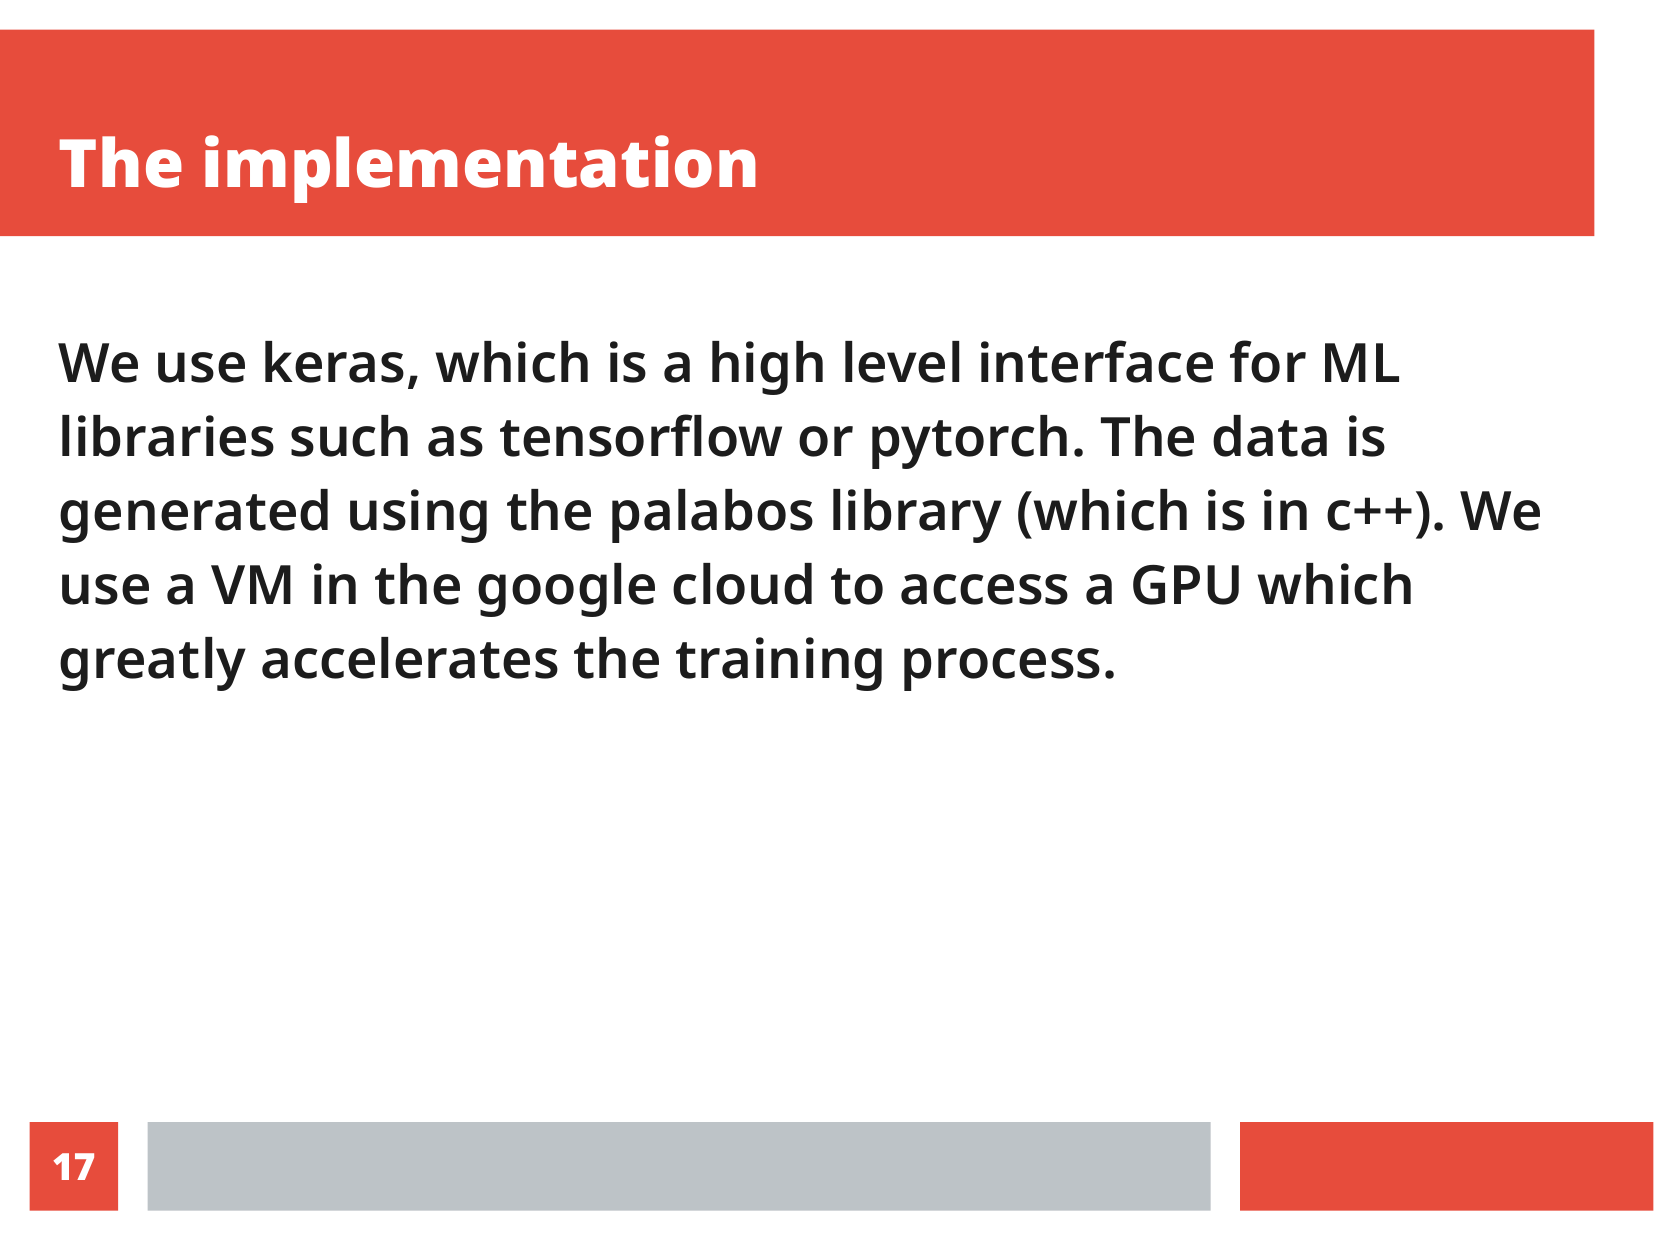

# The implementation
We use keras, which is a high level interface for ML libraries such as tensorflow or pytorch. The data is generated using the palabos library (which is in c++). We use a VM in the google cloud to access a GPU which greatly accelerates the training process.
17